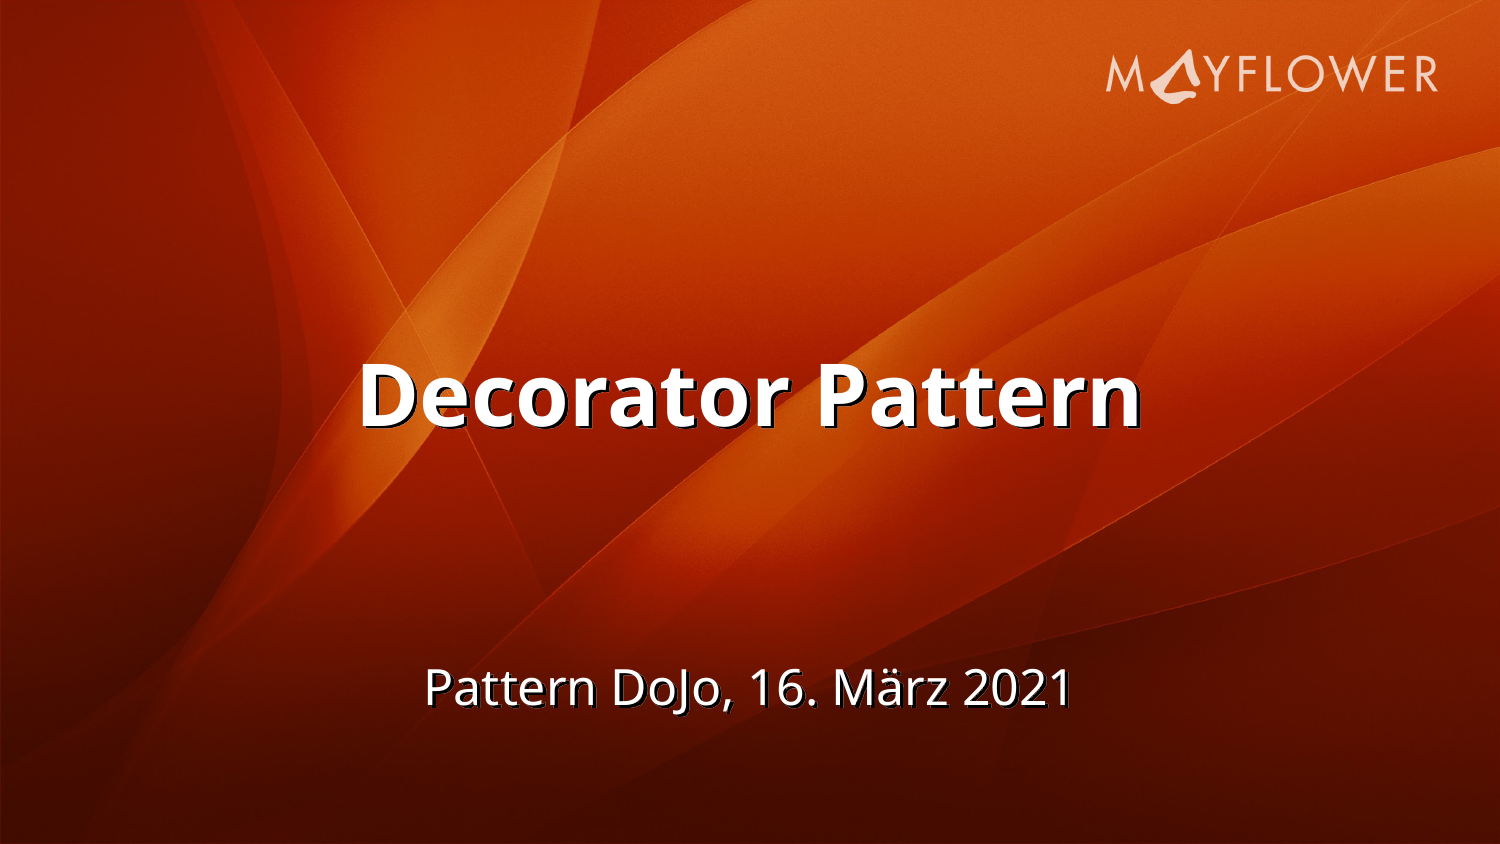

# Decorator Pattern
Pattern DoJo, 16. März 2021